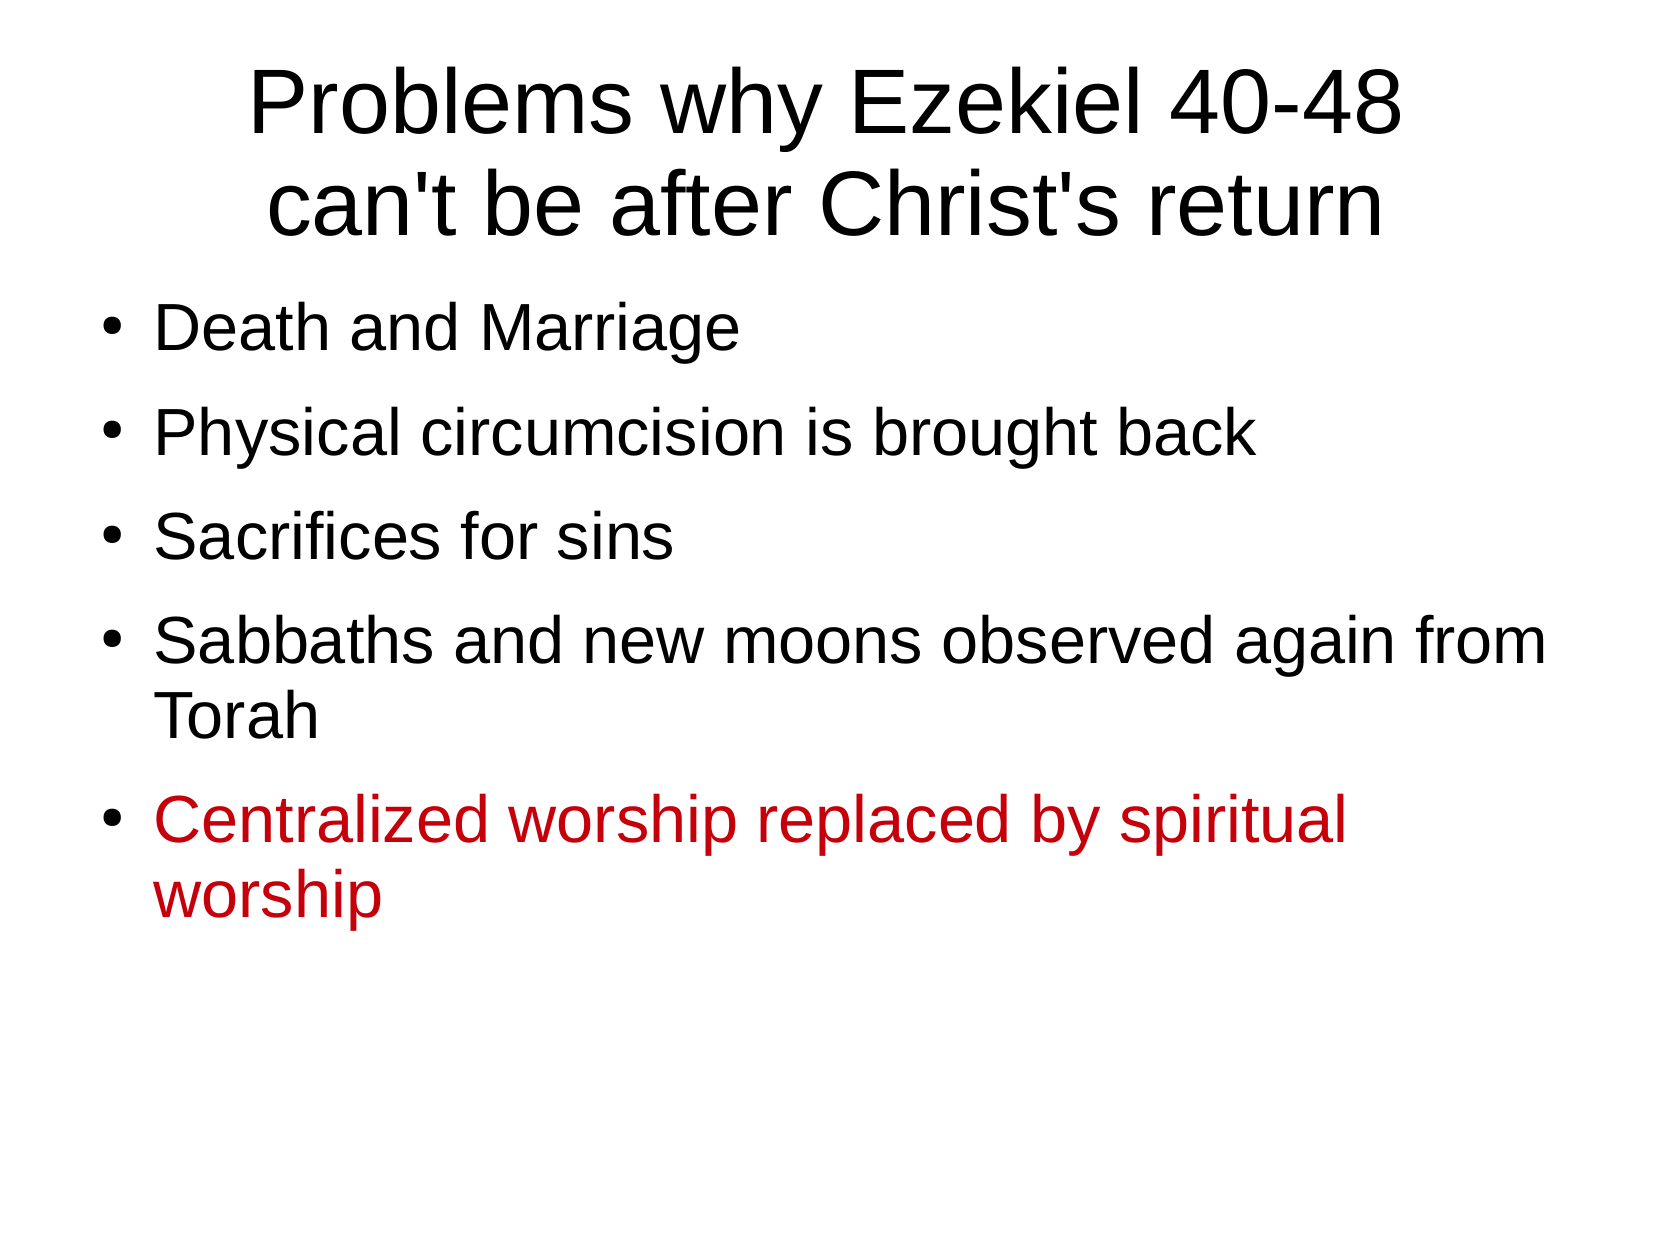

# Problems why Ezekiel 40-48 can't be after Christ's return
Death and Marriage
Physical circumcision is brought back
Sacrifices for sins
Sabbaths and new moons observed again from Torah
Centralized worship replaced by spiritual worship